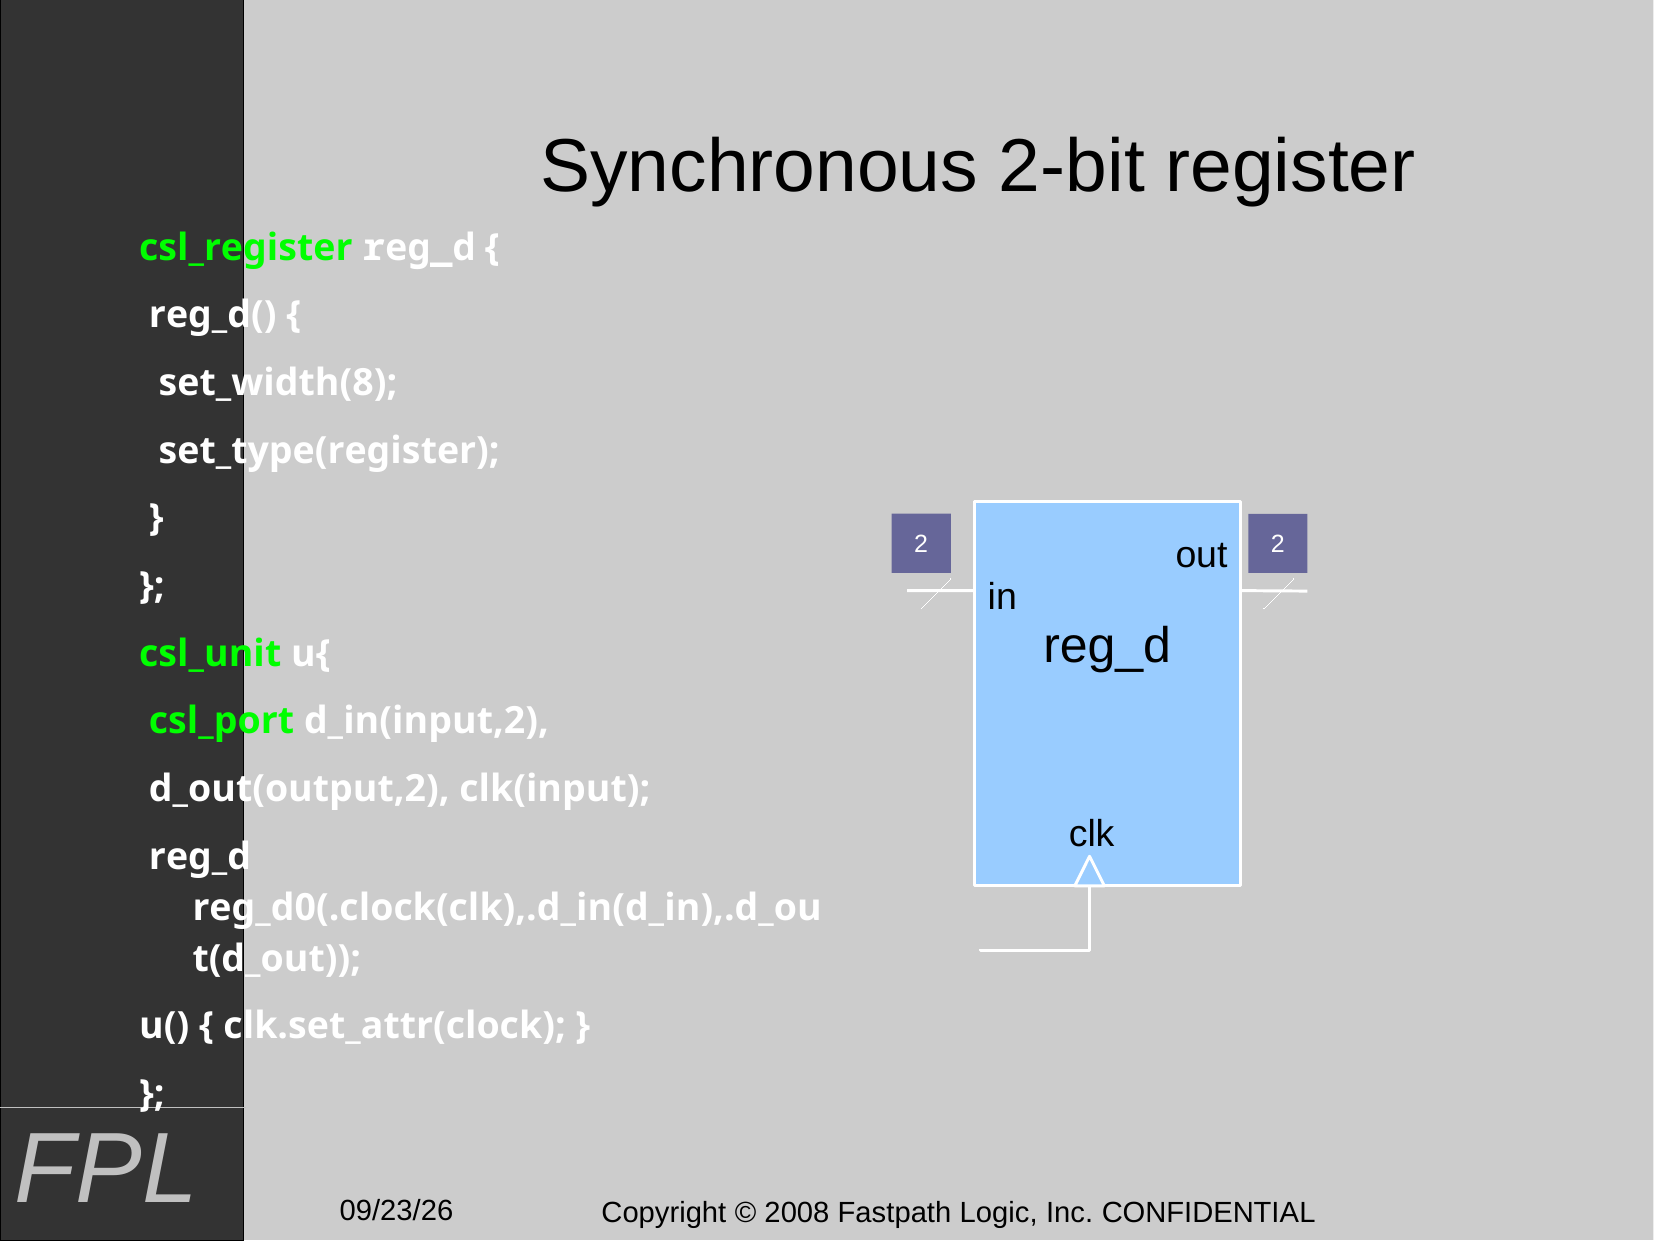

# Synchronous 2-bit register
csl_register reg_d {
 reg_d() {
 set_width(8);
 set_type(register);
 }
};
csl_unit u{
 csl_port d_in(input,2),
 d_out(output,2), clk(input);
 reg_d reg_d0(.clock(clk),.d_in(d_in),.d_out(d_out));
u() { clk.set_attr(clock); }
};
 out
in
reg_d
clk
2
2
Copyright Fastpath Logic Inc. @2007